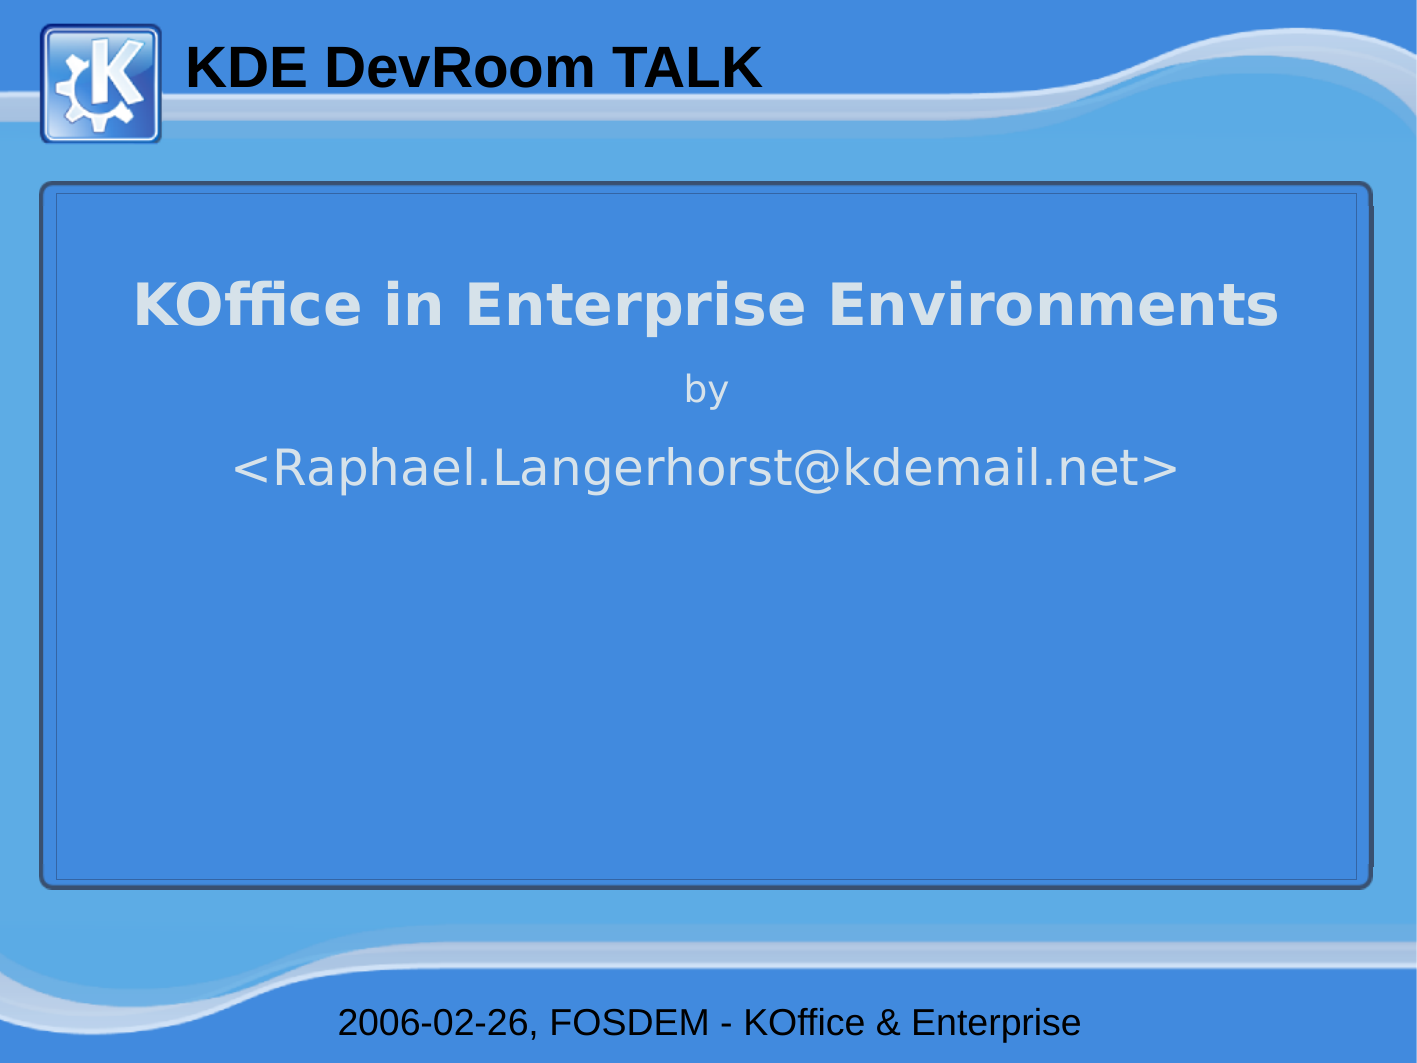

KDE DevRoom TALK
KOffice in Enterprise Environments
by
<Raphael.Langerhorst@kdemail.net>